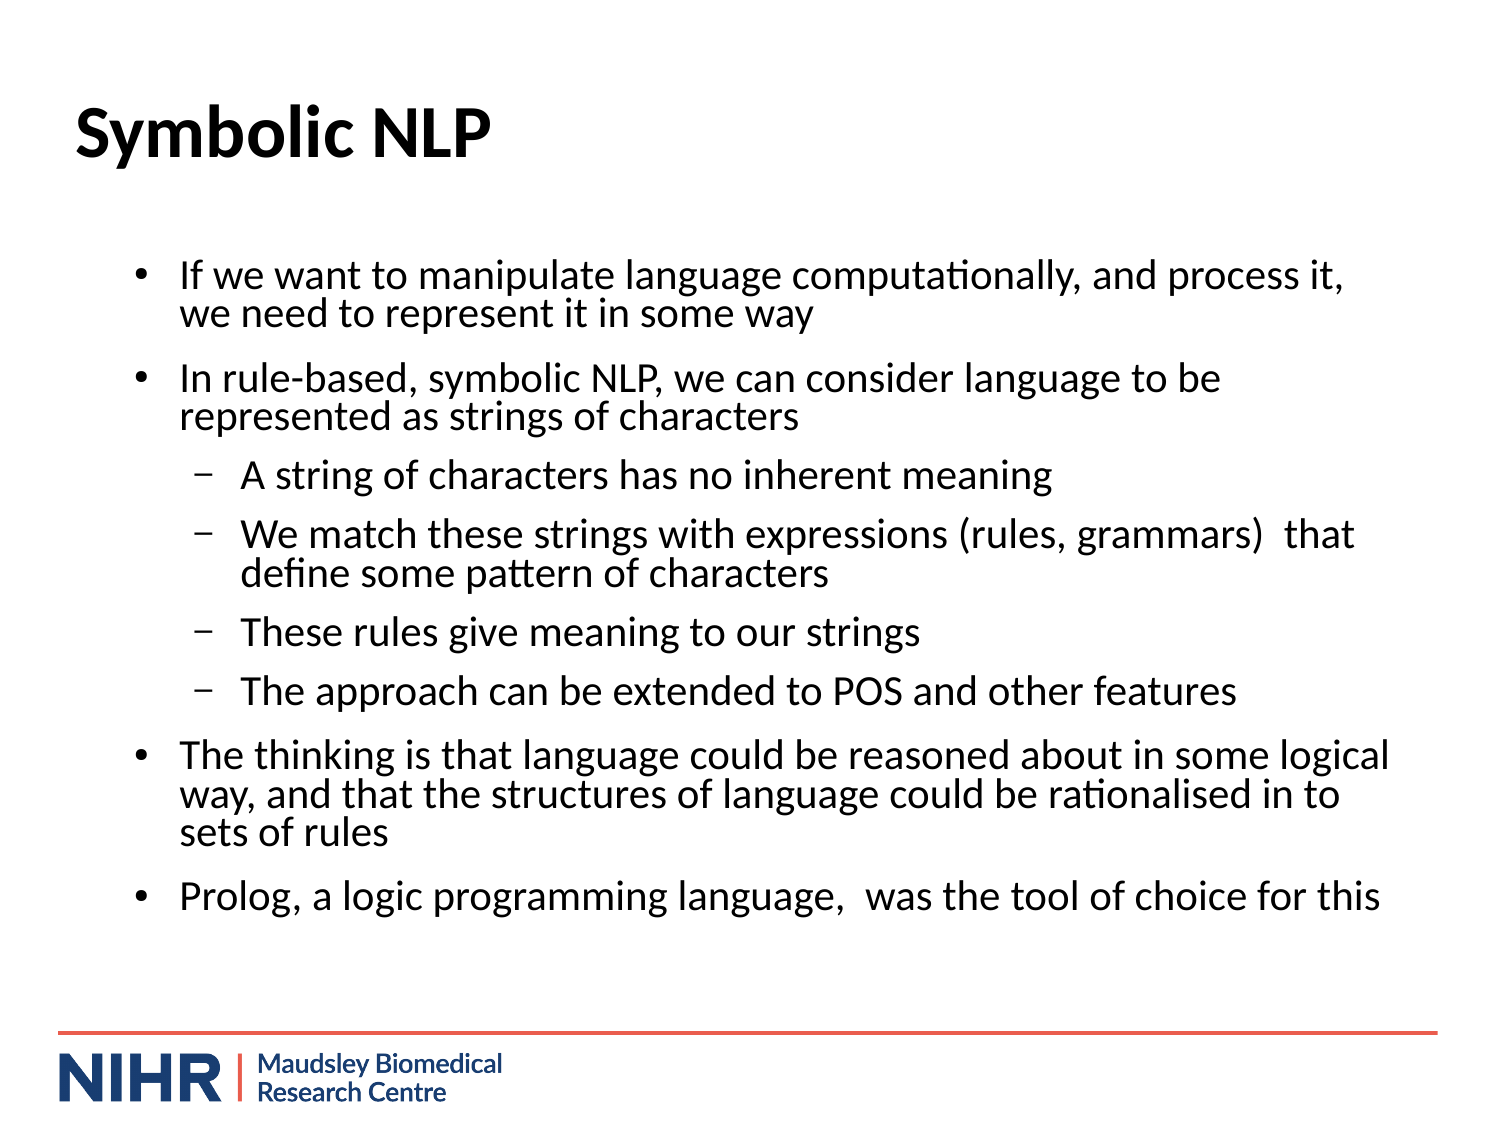

# Symbolic NLP
If we want to manipulate language computationally, and process it, we need to represent it in some way
In rule-based, symbolic NLP, we can consider language to be represented as strings of characters
A string of characters has no inherent meaning
We match these strings with expressions (rules, grammars) that define some pattern of characters
These rules give meaning to our strings
The approach can be extended to POS and other features
The thinking is that language could be reasoned about in some logical way, and that the structures of language could be rationalised in to sets of rules
Prolog, a logic programming language, was the tool of choice for this